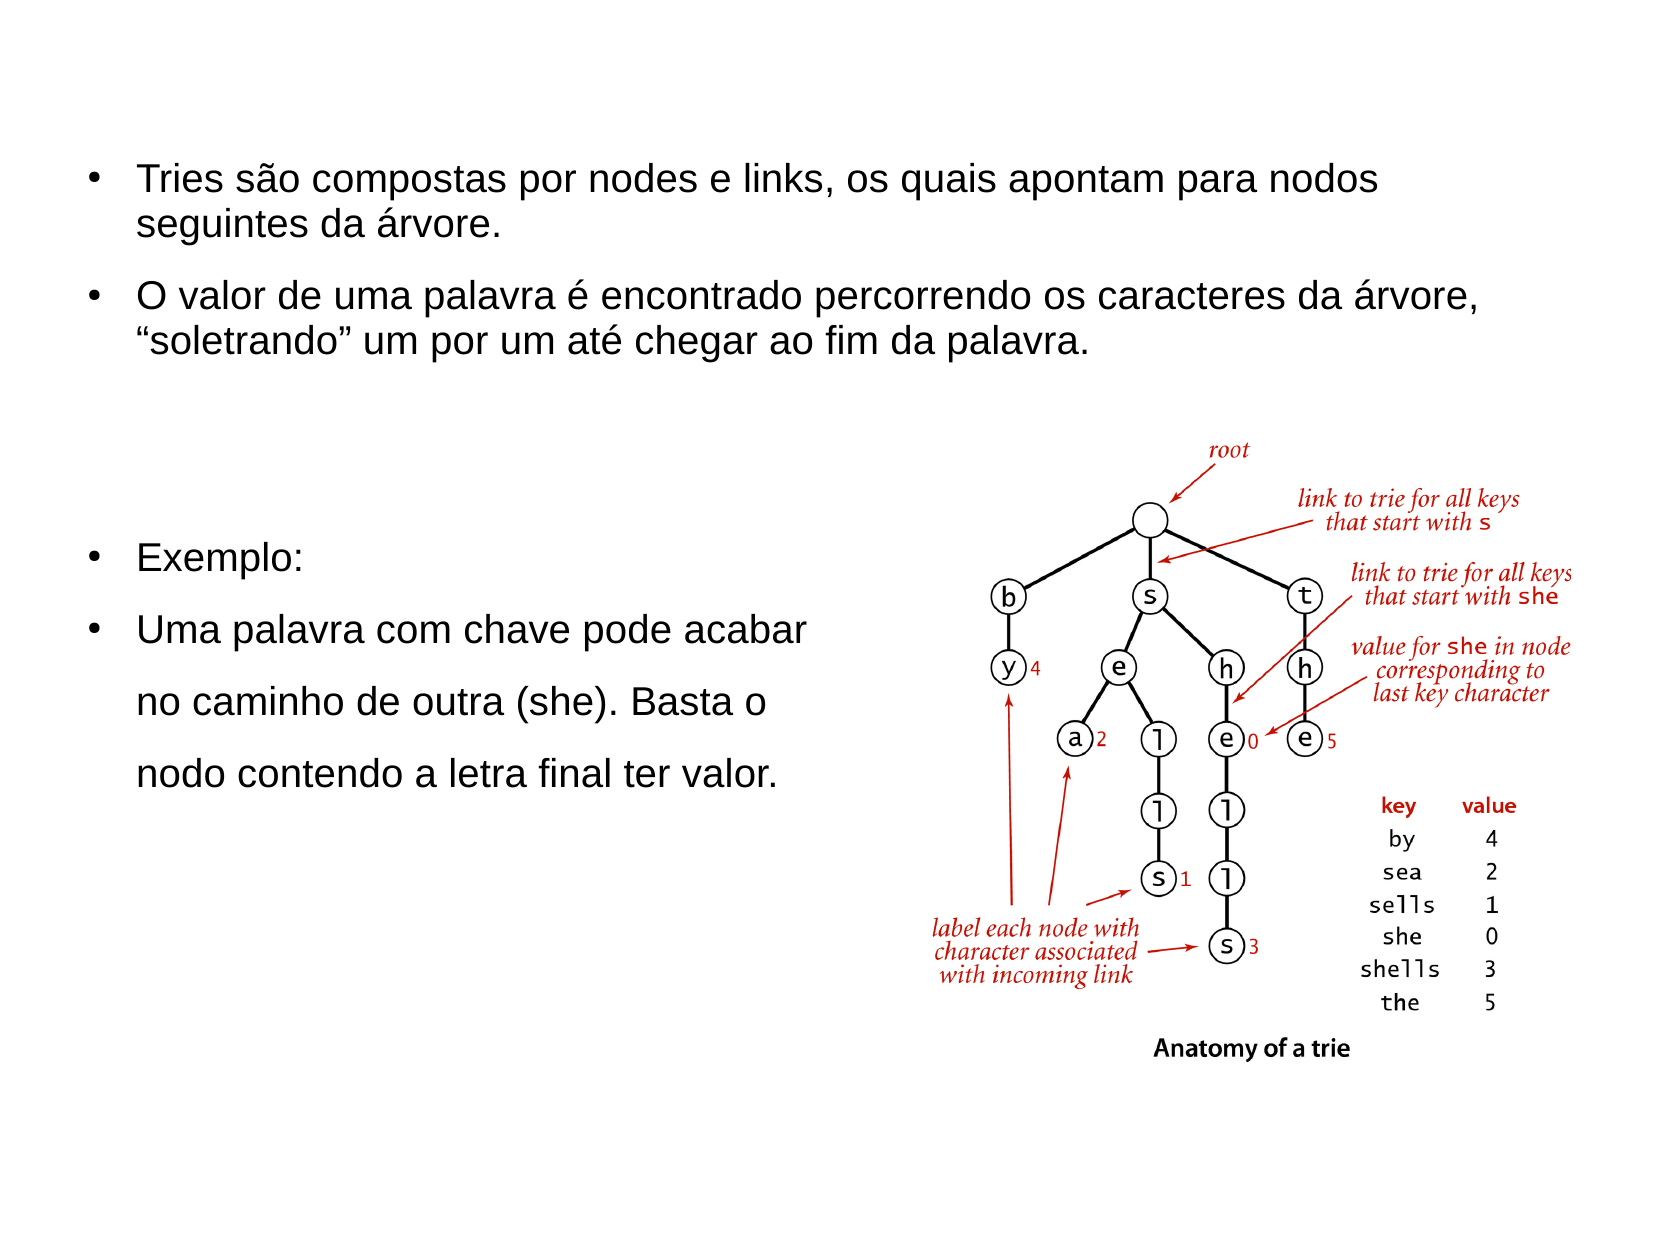

# Tries são compostas por nodes e links, os quais apontam para nodos seguintes da árvore.
O valor de uma palavra é encontrado percorrendo os caracteres da árvore, “soletrando” um por um até chegar ao fim da palavra.
Exemplo:
Uma palavra com chave pode acabar
no caminho de outra (she). Basta o
nodo contendo a letra final ter valor.